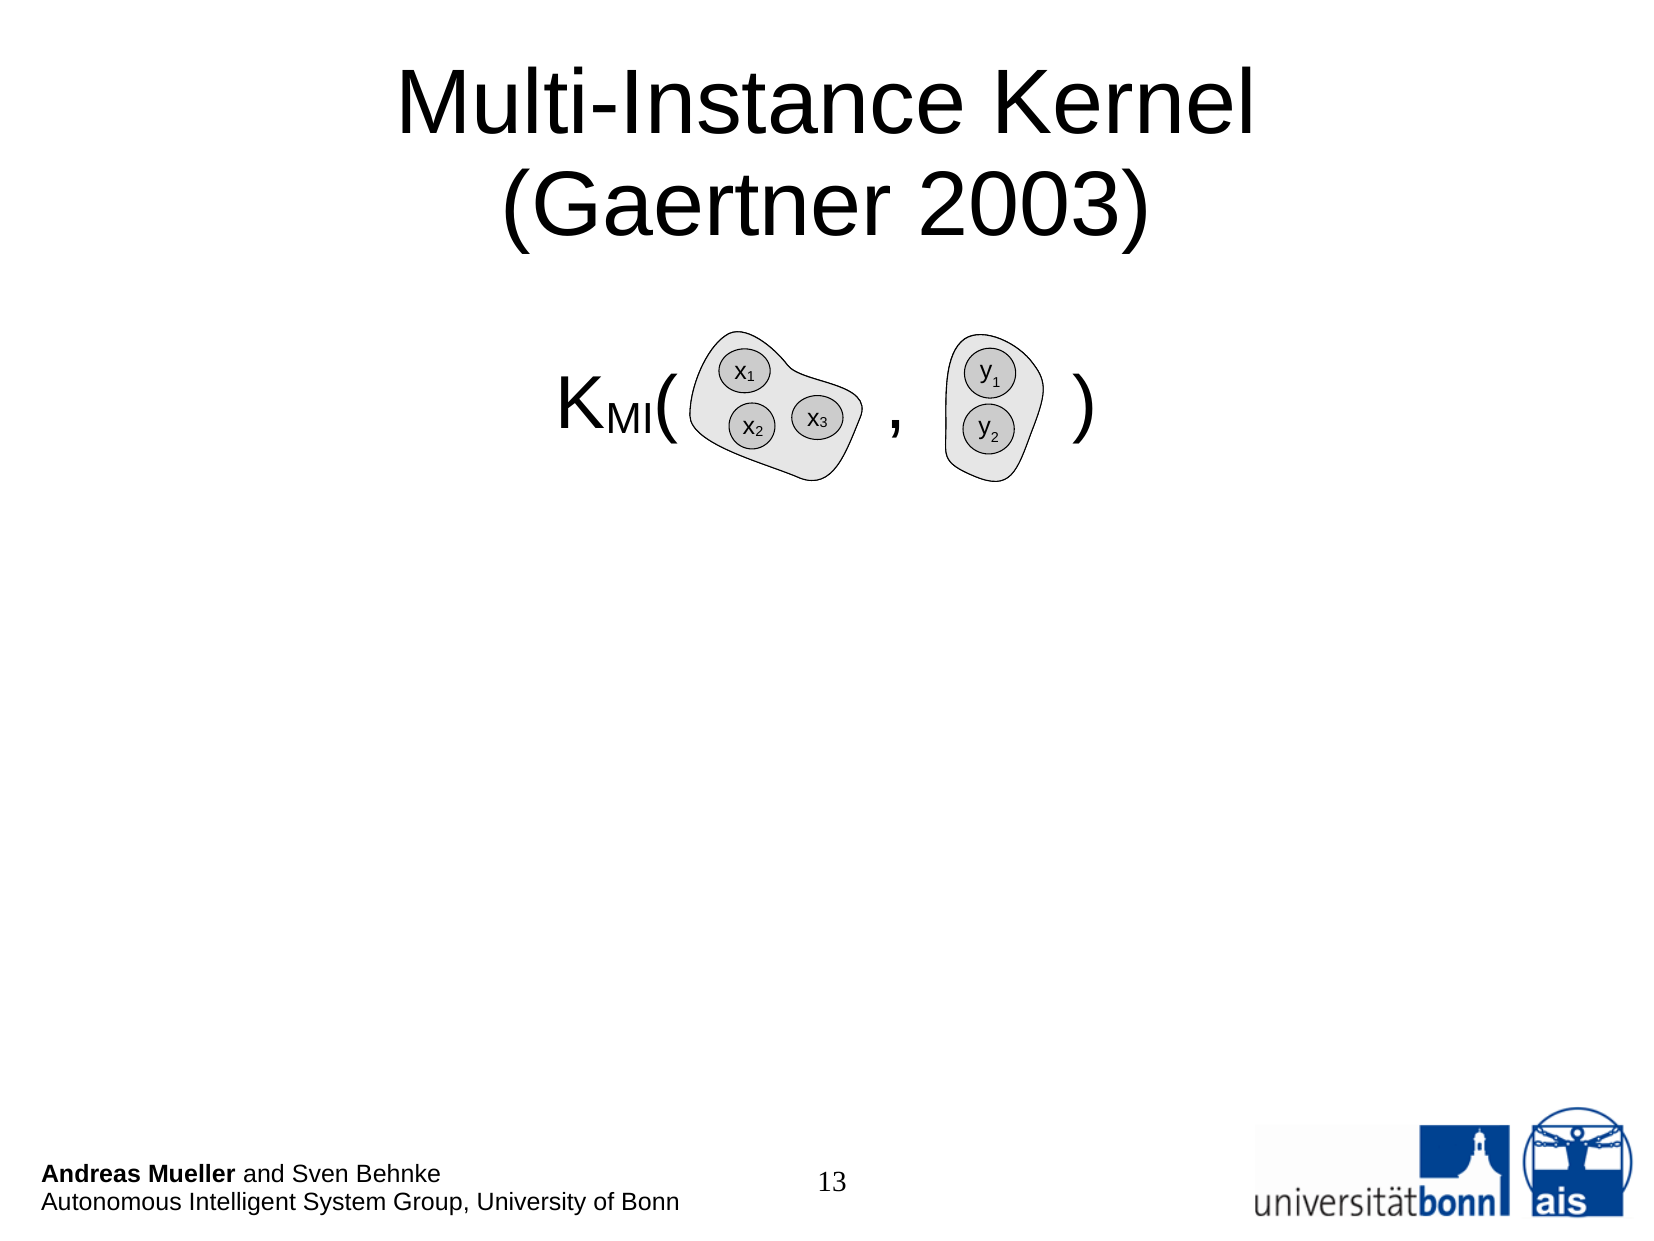

Multi-Instance Kernel 
(Gaertner 2003)
x1
x3
x2
x1
x3
x2
y1
y2
y1
y2
KMI( , )
Andreas Mueller, Sven Behnke University of Bonn
13